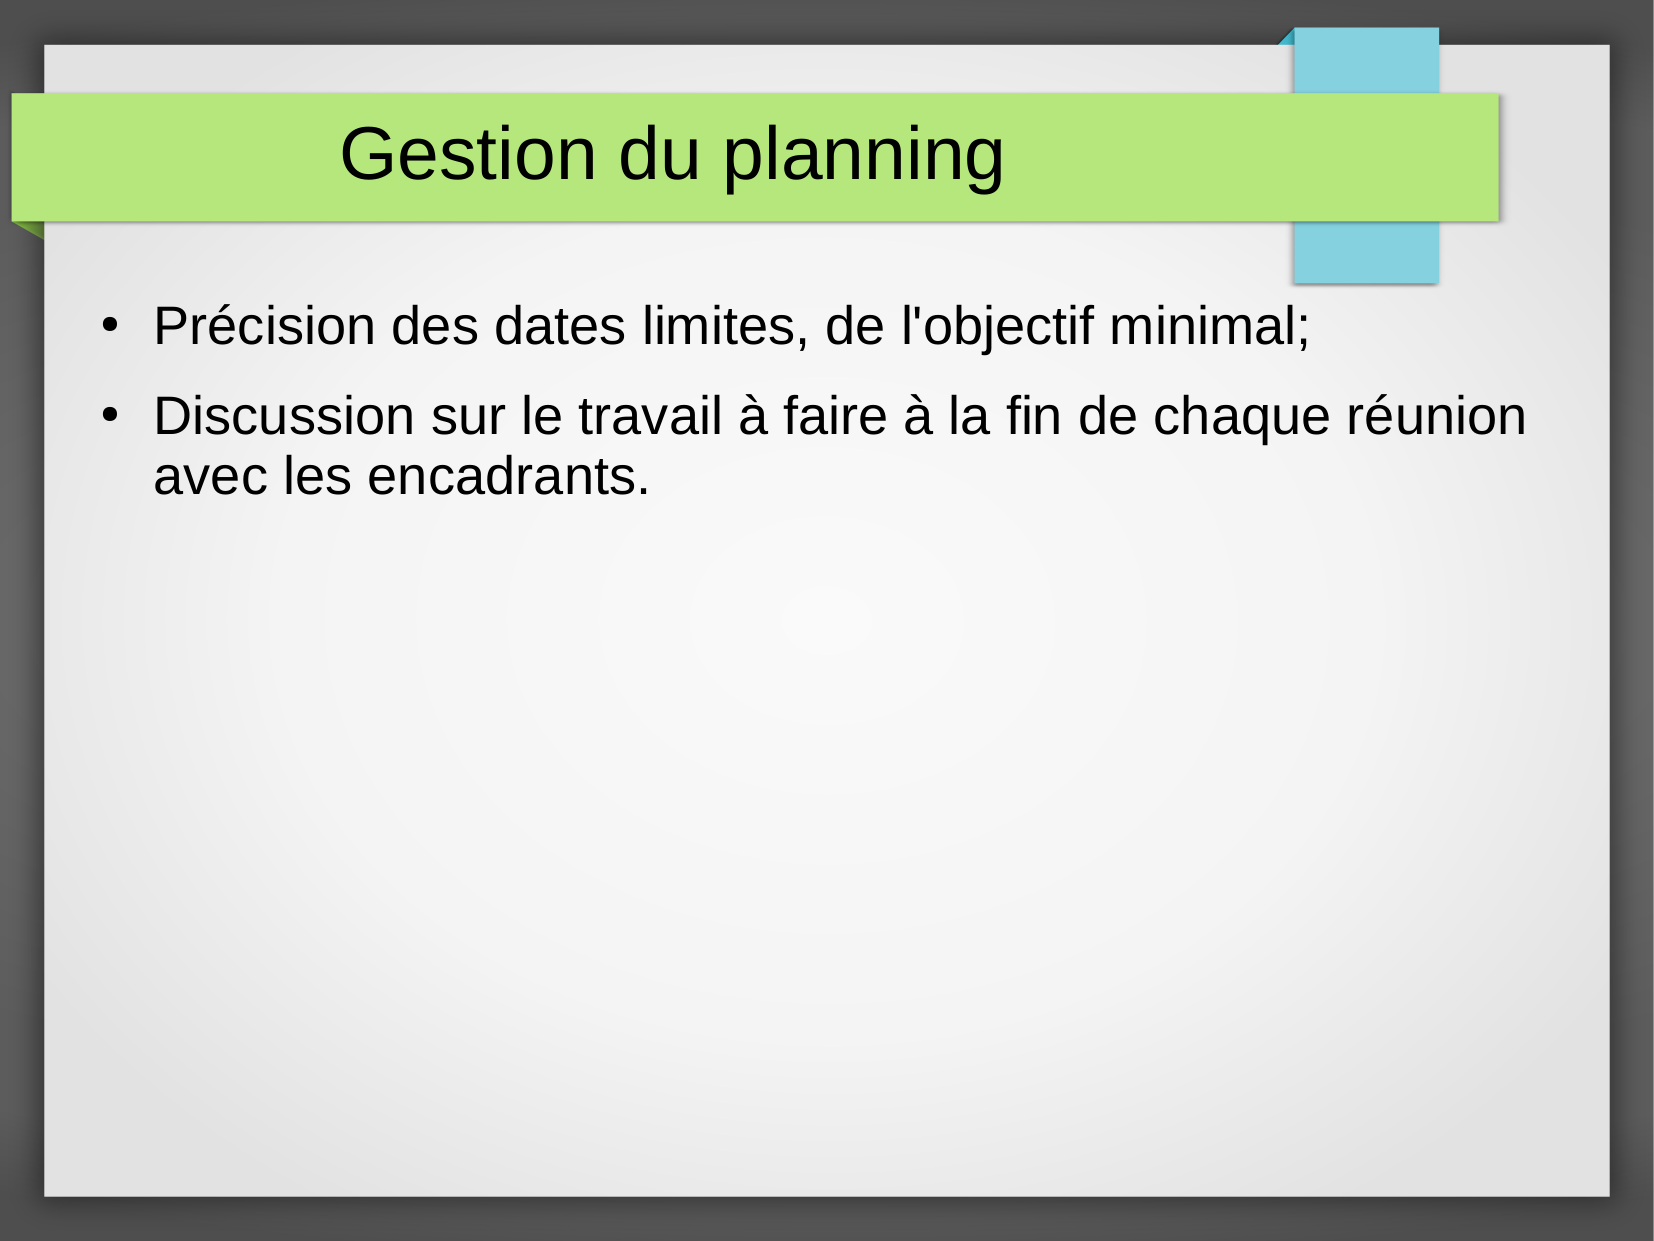

# Gestion du planning
Précision des dates limites, de l'objectif minimal;
Discussion sur le travail à faire à la fin de chaque réunion avec les encadrants.